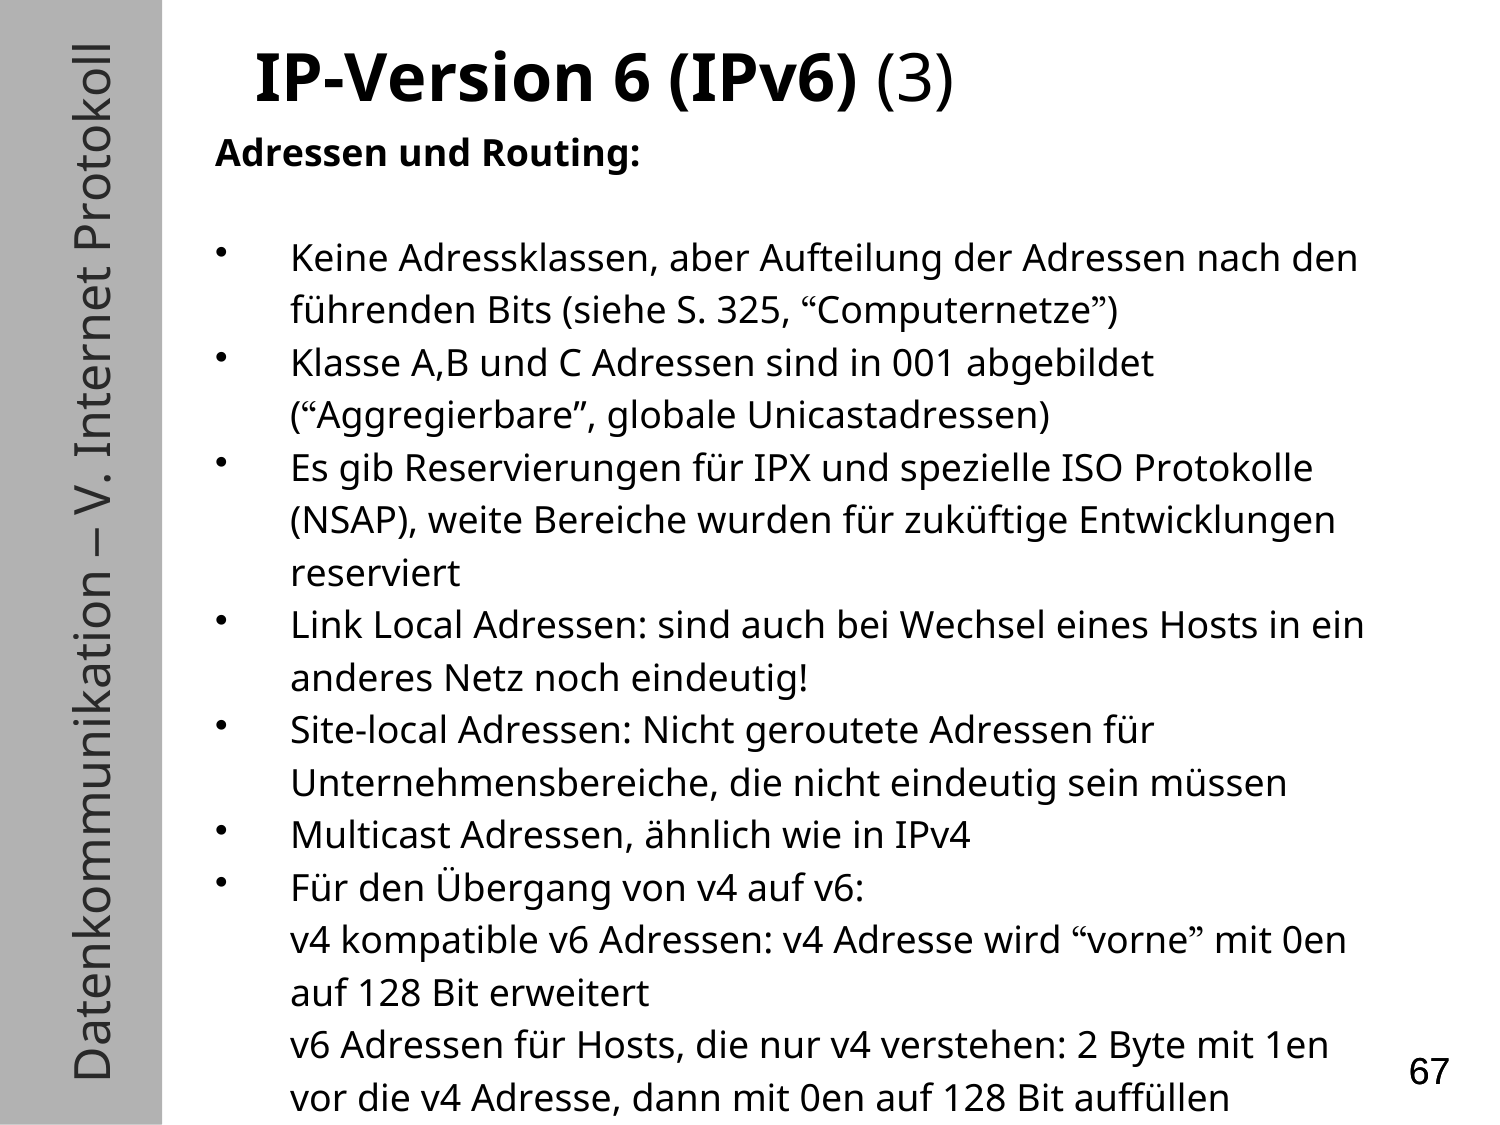

IP-Version 6 (IPv6) (3)
Adressen und Routing:
Keine Adressklassen, aber Aufteilung der Adressen nach den führenden Bits (siehe S. 325, “Computernetze”)
Klasse A,B und C Adressen sind in 001 abgebildet (“Aggregierbare”, globale Unicastadressen)
Es gib Reservierungen für IPX und spezielle ISO Protokolle (NSAP), weite Bereiche wurden für zuküftige Entwicklungen reserviert
Link Local Adressen: sind auch bei Wechsel eines Hosts in ein anderes Netz noch eindeutig!
Site-local Adressen: Nicht geroutete Adressen für Unternehmensbereiche, die nicht eindeutig sein müssen
Multicast Adressen, ähnlich wie in IPv4
Für den Übergang von v4 auf v6:
v4 kompatible v6 Adressen: v4 Adresse wird “vorne” mit 0en auf 128 Bit erweitert
v6 Adressen für Hosts, die nur v4 verstehen: 2 Byte mit 1en vor die v4 Adresse, dann mit 0en auf 128 Bit auffüllen
Datenkommunikation – V. Internet Protokoll